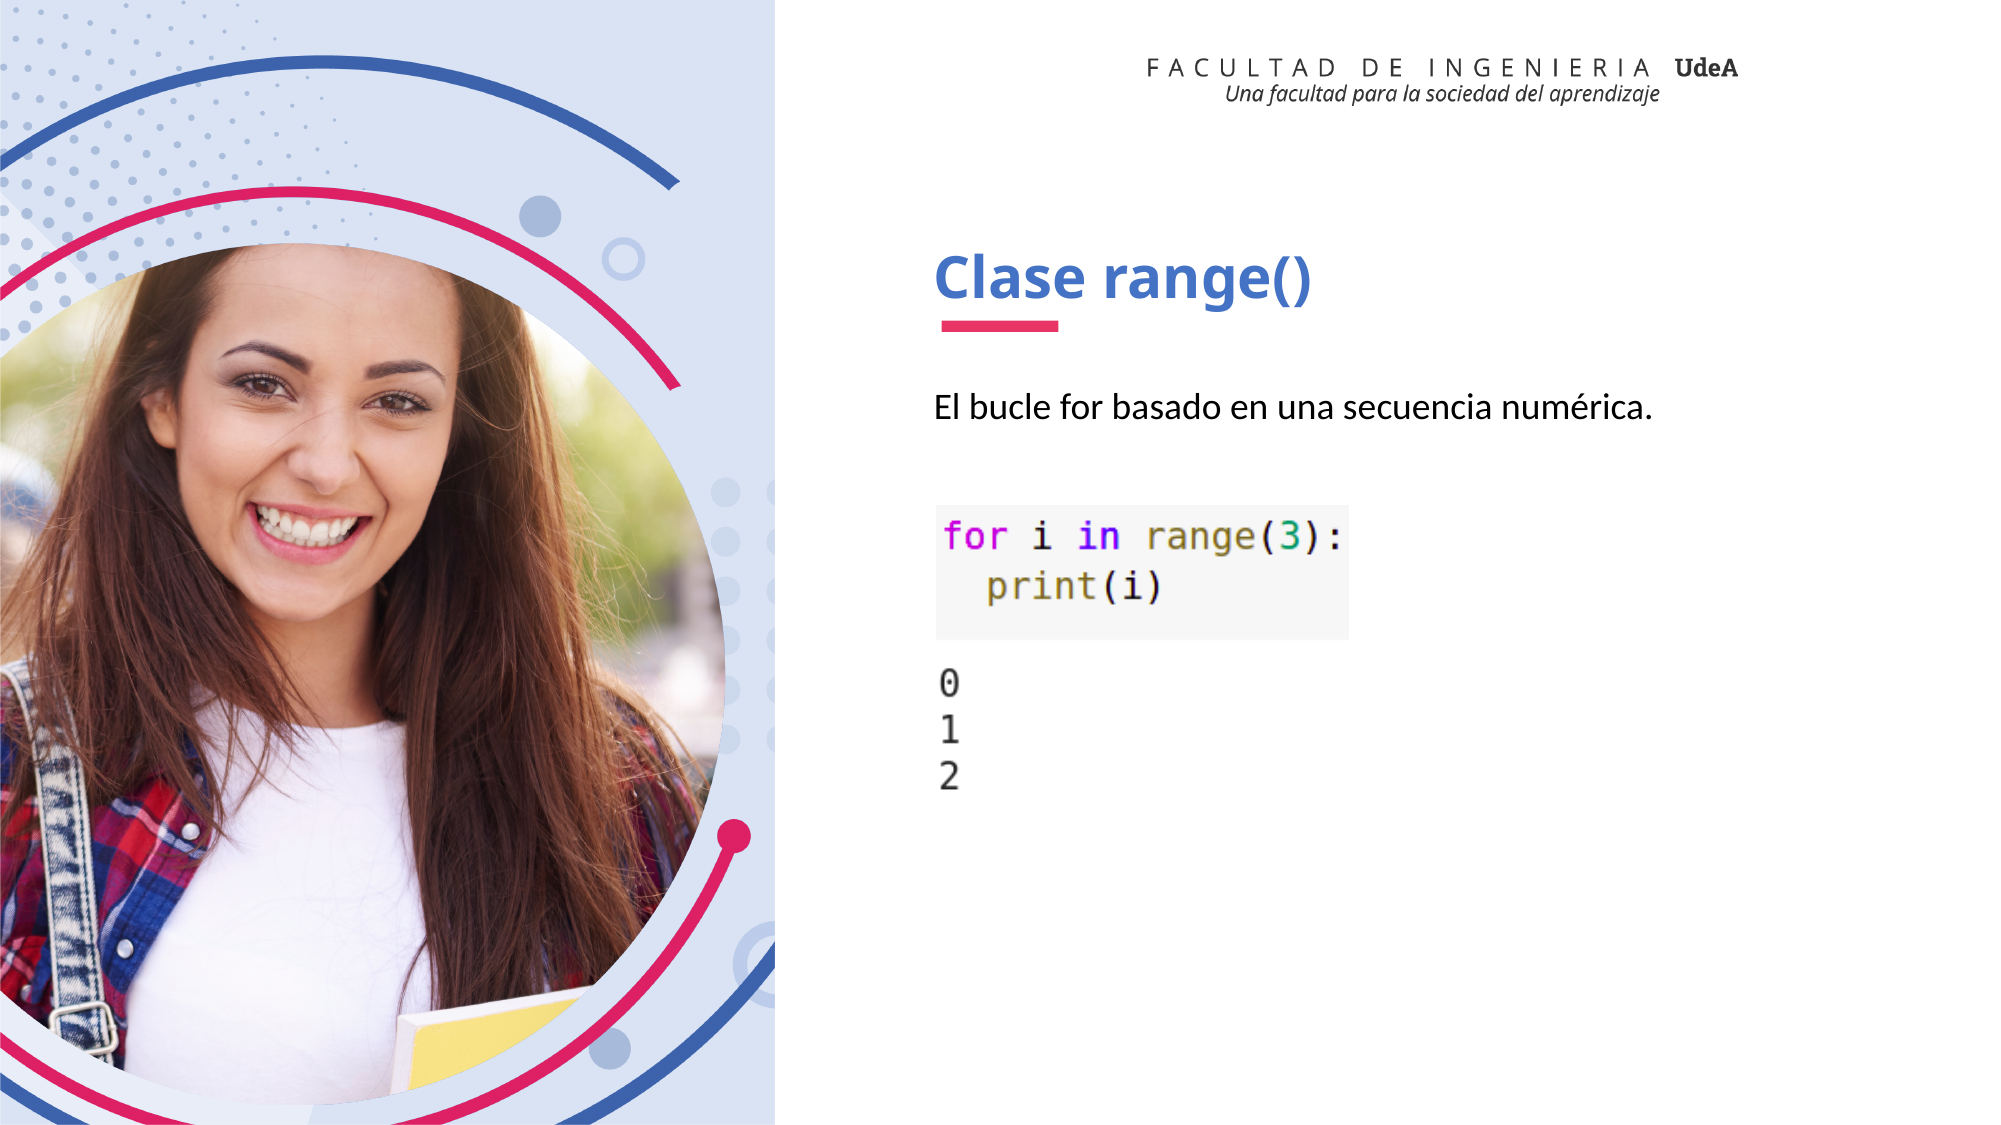

Clase range()
El bucle for basado en una secuencia numérica.